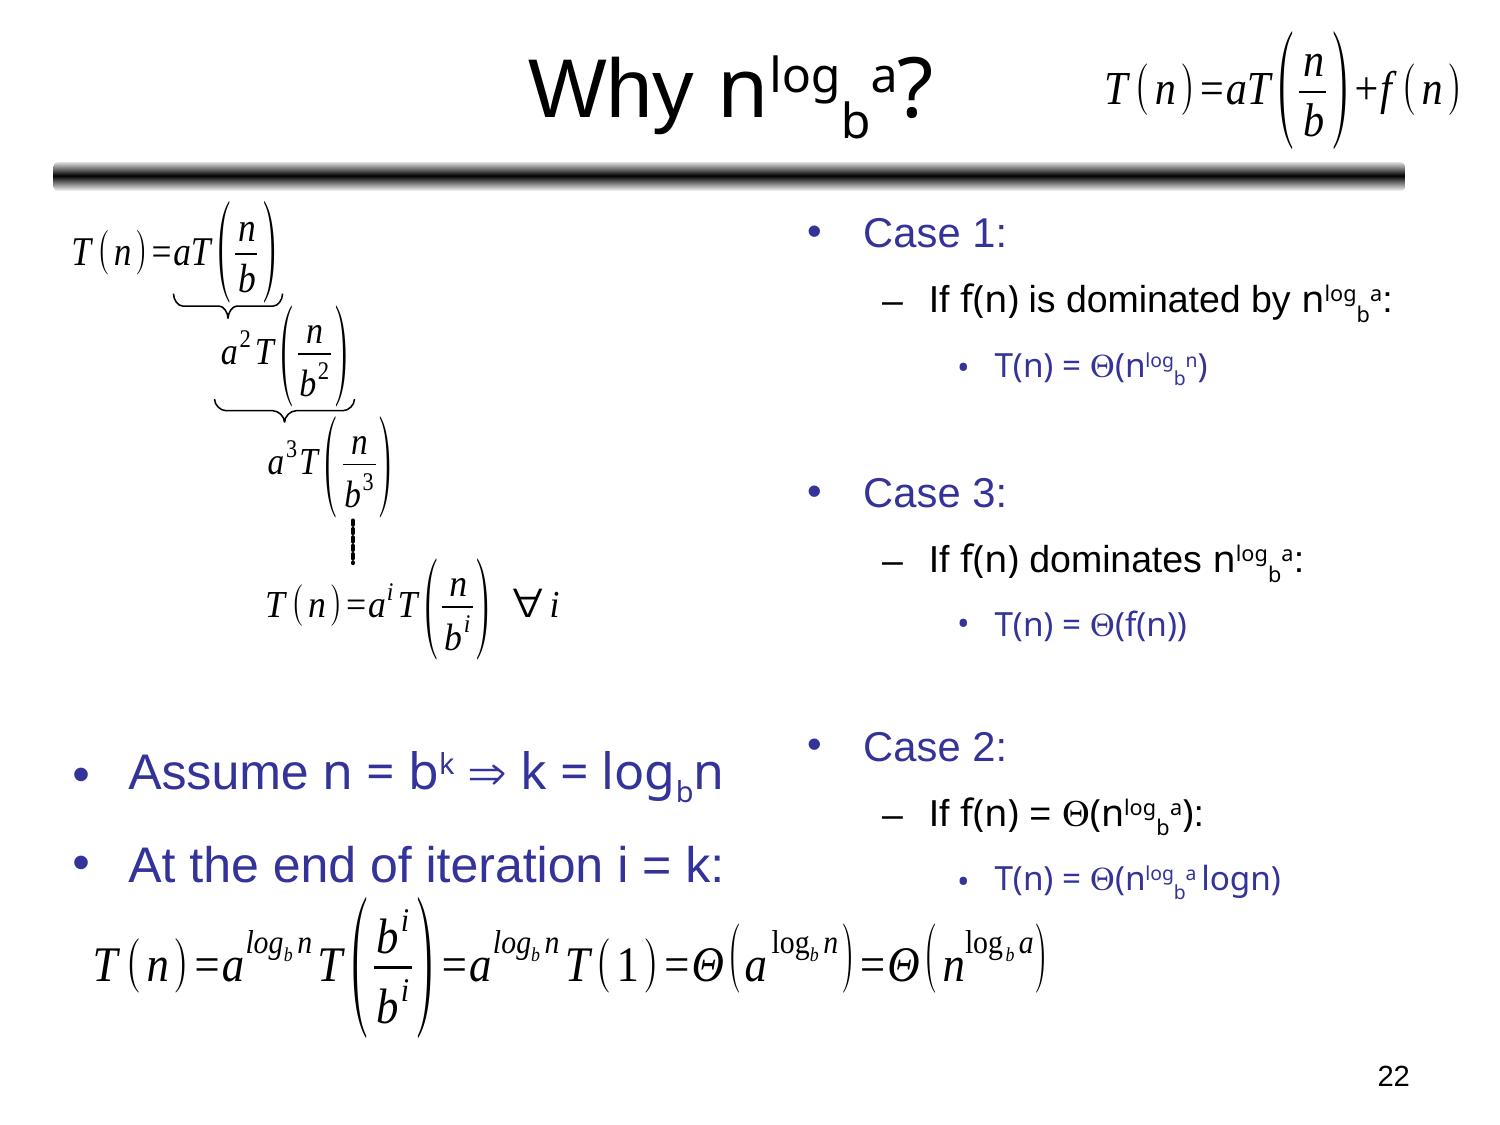

# Why nlogba?
Case 1:
If f(n) is dominated by nlogba:
T(n) = (nlogbn)
Case 3:
If f(n) dominates nlogba:
T(n) = (f(n))
Case 2:
If f(n) = (nlogba):
T(n) = (nlogba logn)
Assume n = bk  k = logbn
At the end of iteration i = k:
22